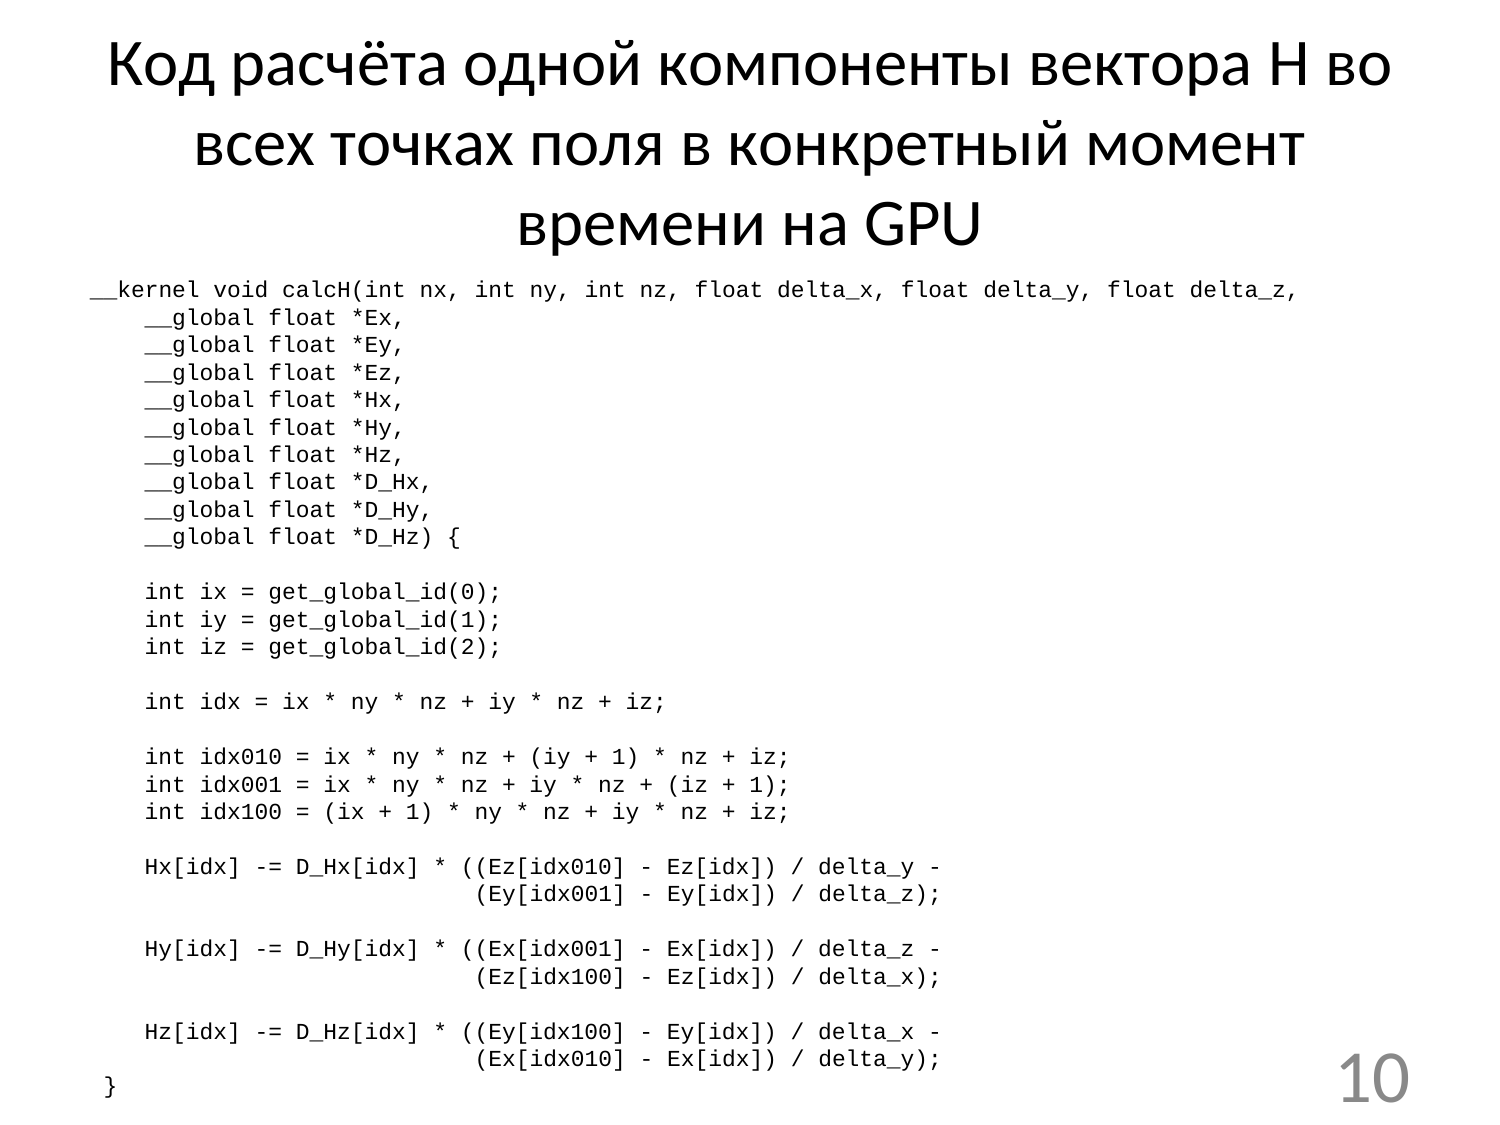

# Код расчёта одной компоненты вектора H во всех точках поля в конкретный момент времени на GPU
__kernel void calcH(int nx, int ny, int nz, float delta_x, float delta_y, float delta_z,
 __global float *Ex,
 __global float *Ey,
 __global float *Ez,
 __global float *Hx,
 __global float *Hy,
 __global float *Hz,
 __global float *D_Hx,
 __global float *D_Hy,
 __global float *D_Hz) {
 int ix = get_global_id(0);
 int iy = get_global_id(1);
 int iz = get_global_id(2);
 int idx = ix * ny * nz + iy * nz + iz;
 int idx010 = ix * ny * nz + (iy + 1) * nz + iz;
 int idx001 = ix * ny * nz + iy * nz + (iz + 1);
 int idx100 = (ix + 1) * ny * nz + iy * nz + iz;
 Hx[idx] -= D_Hx[idx] * ((Ez[idx010] - Ez[idx]) / delta_y -
 (Ey[idx001] - Ey[idx]) / delta_z);
 Hy[idx] -= D_Hy[idx] * ((Ex[idx001] - Ex[idx]) / delta_z -
 (Ez[idx100] - Ez[idx]) / delta_x);
  Hz[idx] -= D_Hz[idx] * ((Ey[idx100] - Ey[idx]) / delta_x -
 (Ex[idx010] - Ex[idx]) / delta_y);
 }